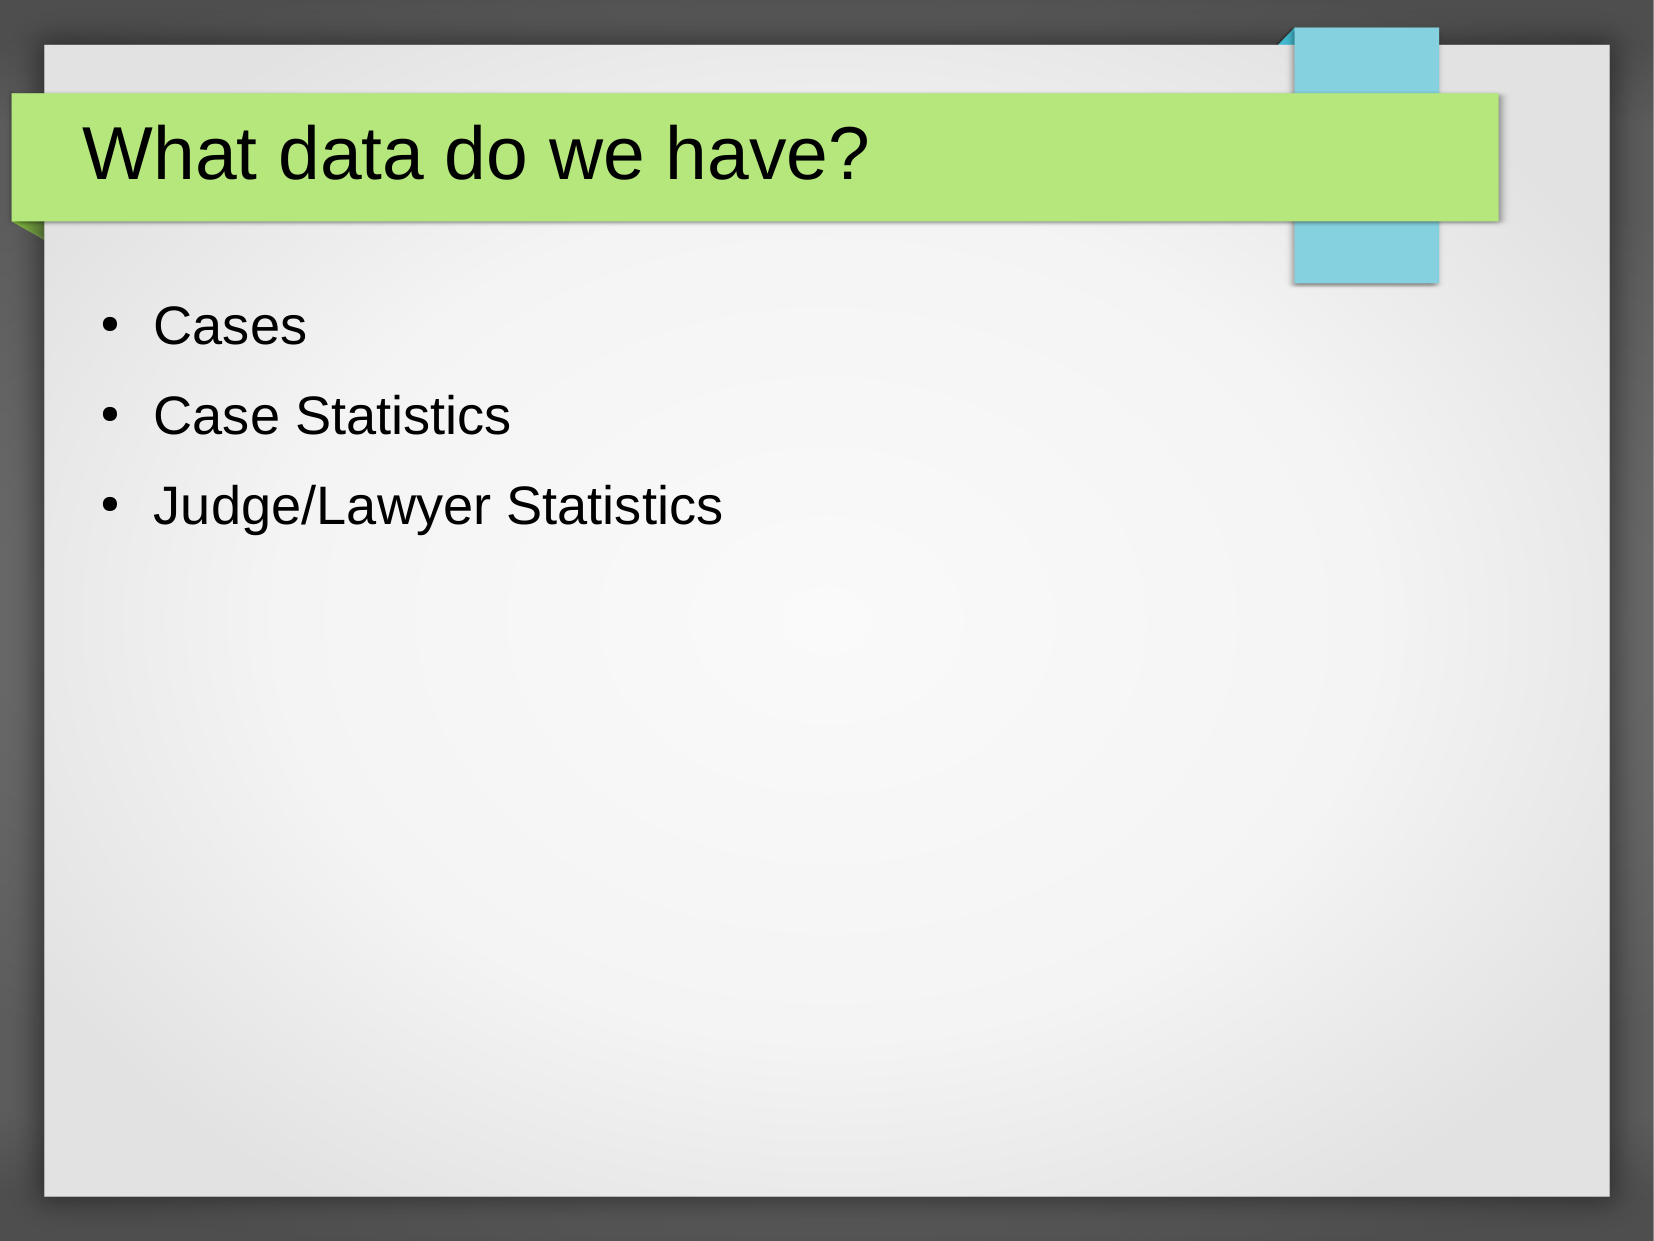

# What data do we have?
Cases
Case Statistics
Judge/Lawyer Statistics